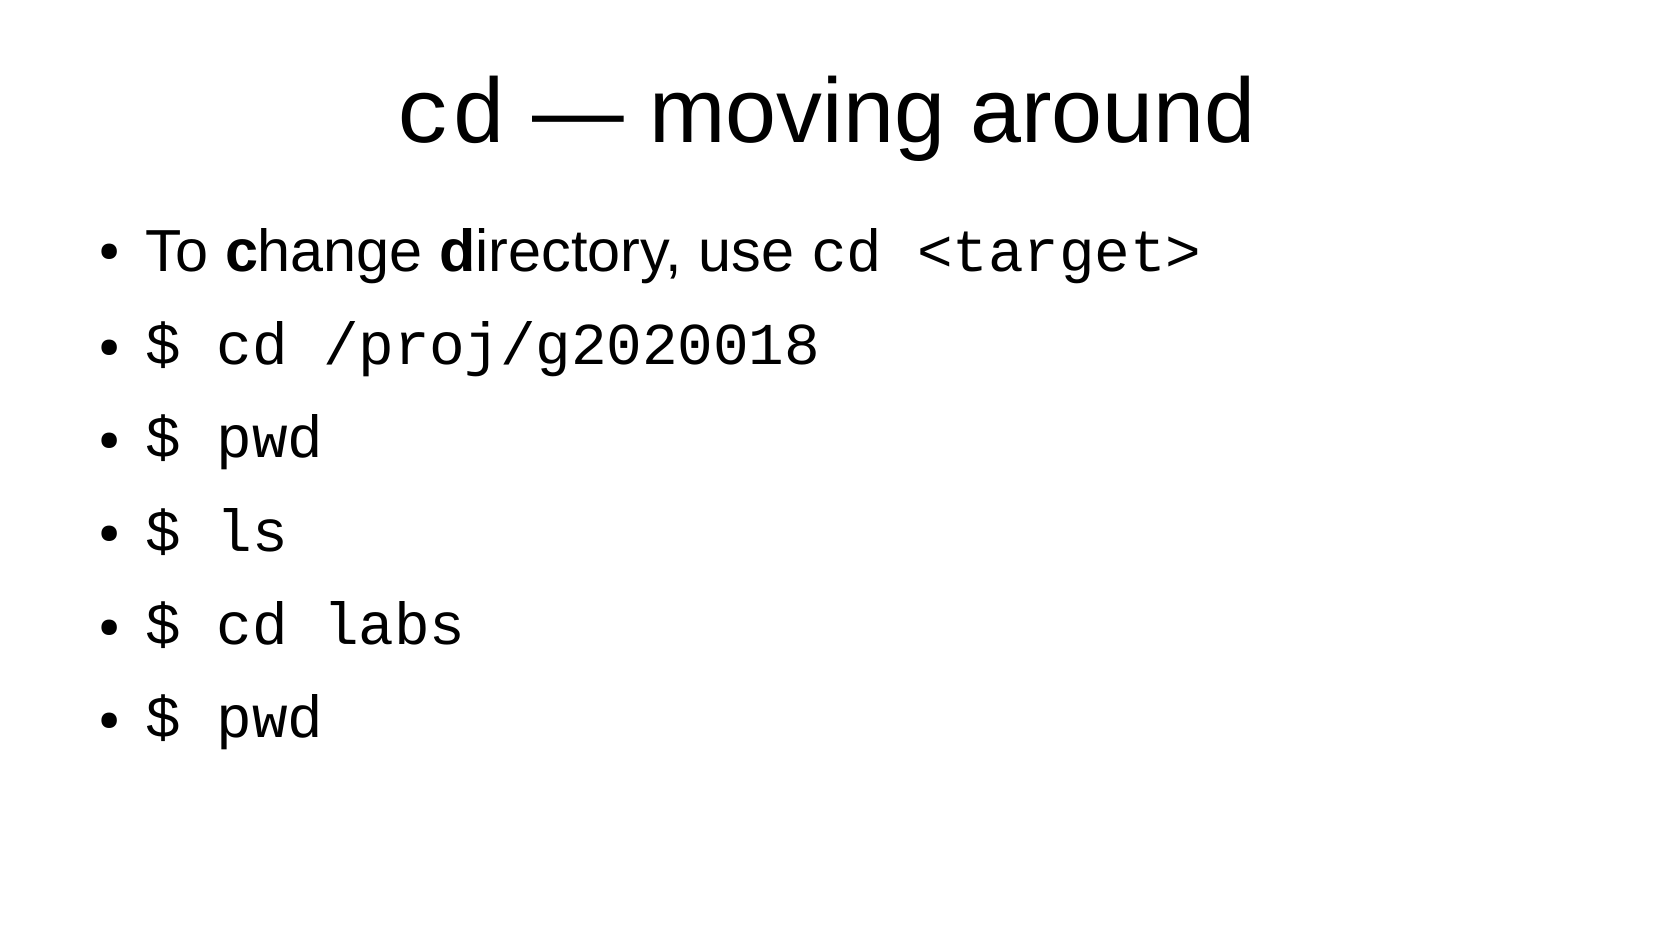

# cd — moving around
To change directory, use cd <target>
$ cd /proj/g2020018
$ pwd
$ ls
$ cd labs
$ pwd